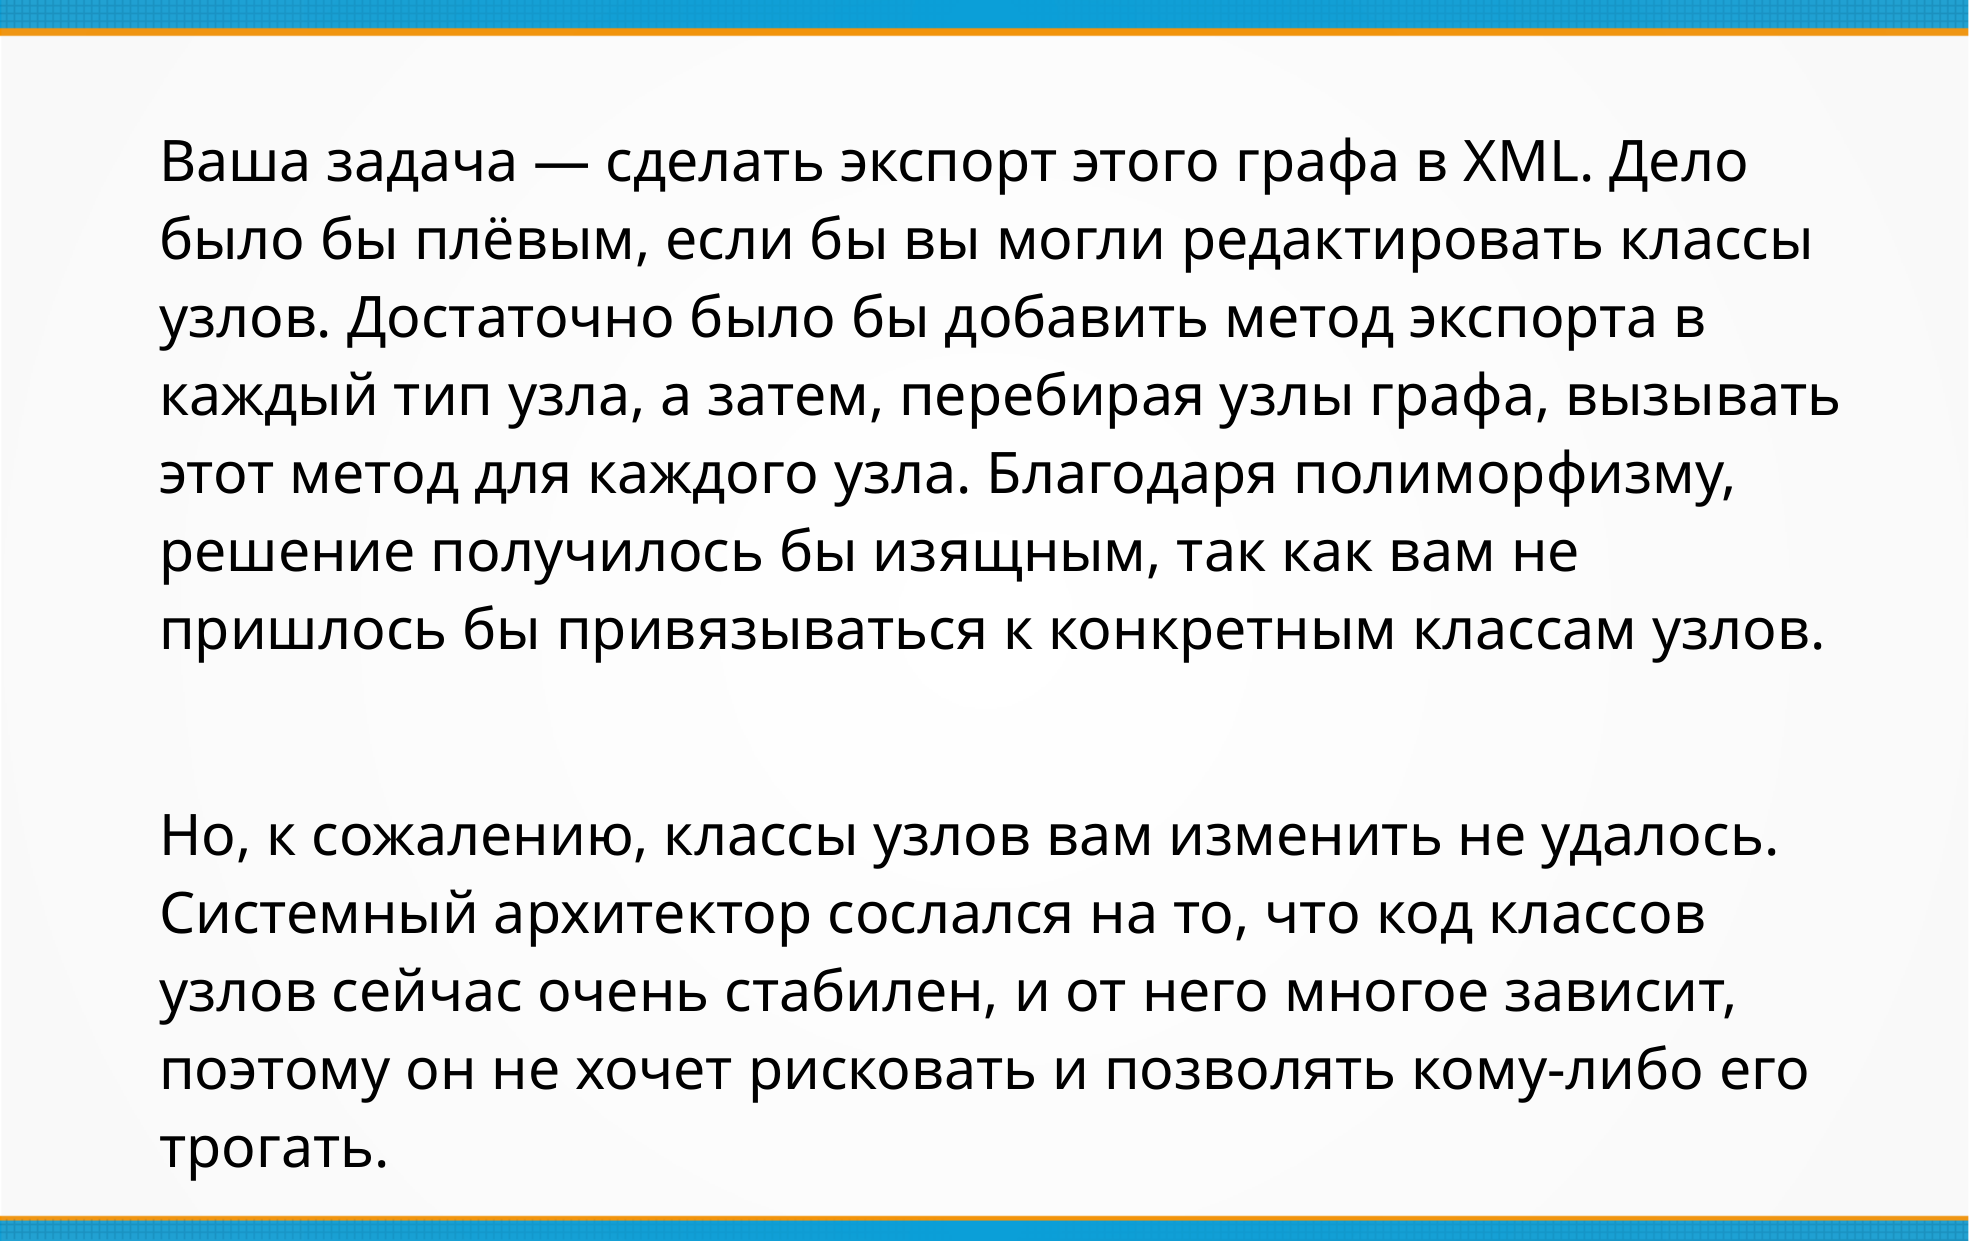

# Ваша задача — сделать экспорт этого графа в XML. Дело было бы плёвым, если бы вы могли редактировать классы узлов. Достаточно было бы добавить метод экспорта в каждый тип узла, а затем, перебирая узлы графа, вызывать этот метод для каждого узла. Благодаря полиморфизму, решение получилось бы изящным, так как вам не пришлось бы привязываться к конкретным классам узлов.
Но, к сожалению, классы узлов вам изменить не удалось. Системный архитектор сослался на то, что код классов узлов сейчас очень стабилен, и от него многое зависит, поэтому он не хочет рисковать и позволять кому-либо его трогать.